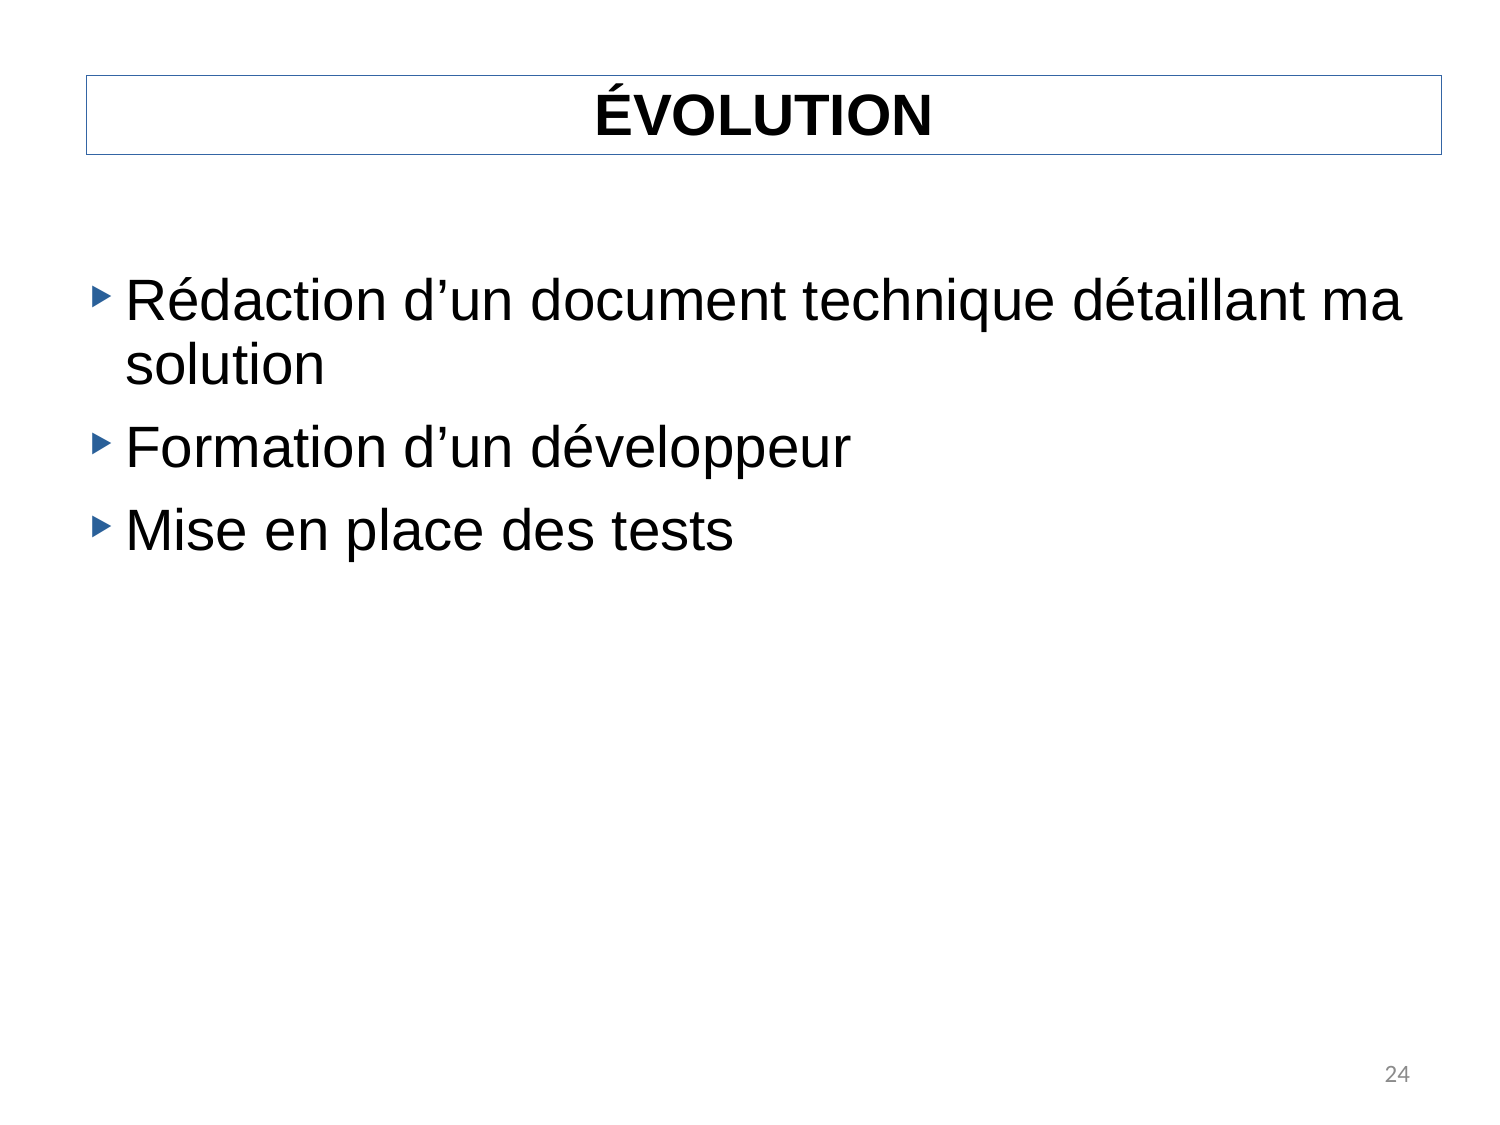

ÉVOLUTION
Rédaction d’un document technique détaillant ma solution
Formation d’un développeur
Mise en place des tests
Soutenance Concepteur Développeur d'Application - David Saoud - 26/11/2020
24